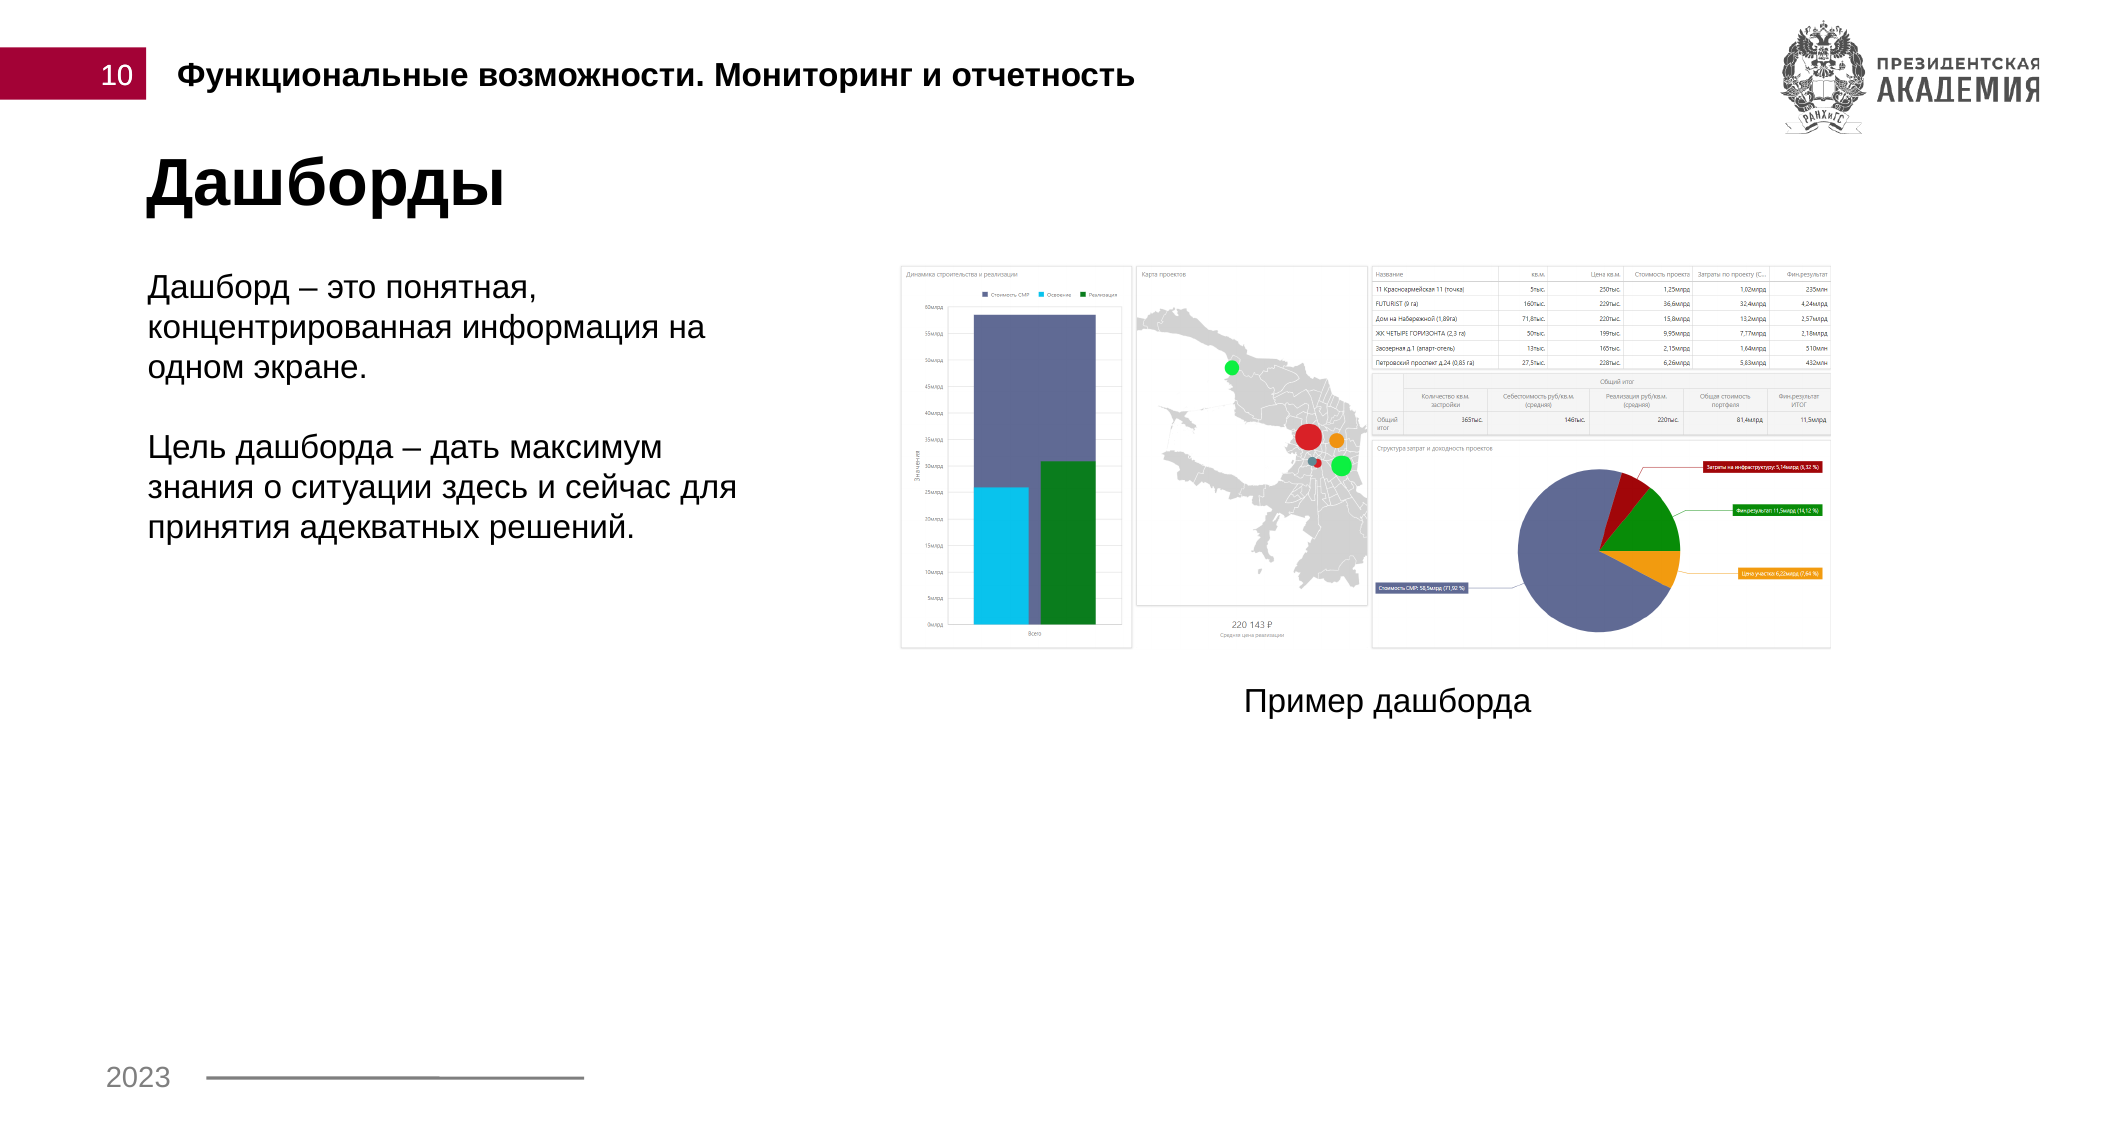

Функциональные возможности. Мониторинг и отчетность
# Дашборды
Дашборд – это понятная, концентрированная информация на одном экране.
Цель дашборда – дать максимум знания о ситуации здесь и сейчас для принятия адекватных решений.
Пример дашборда